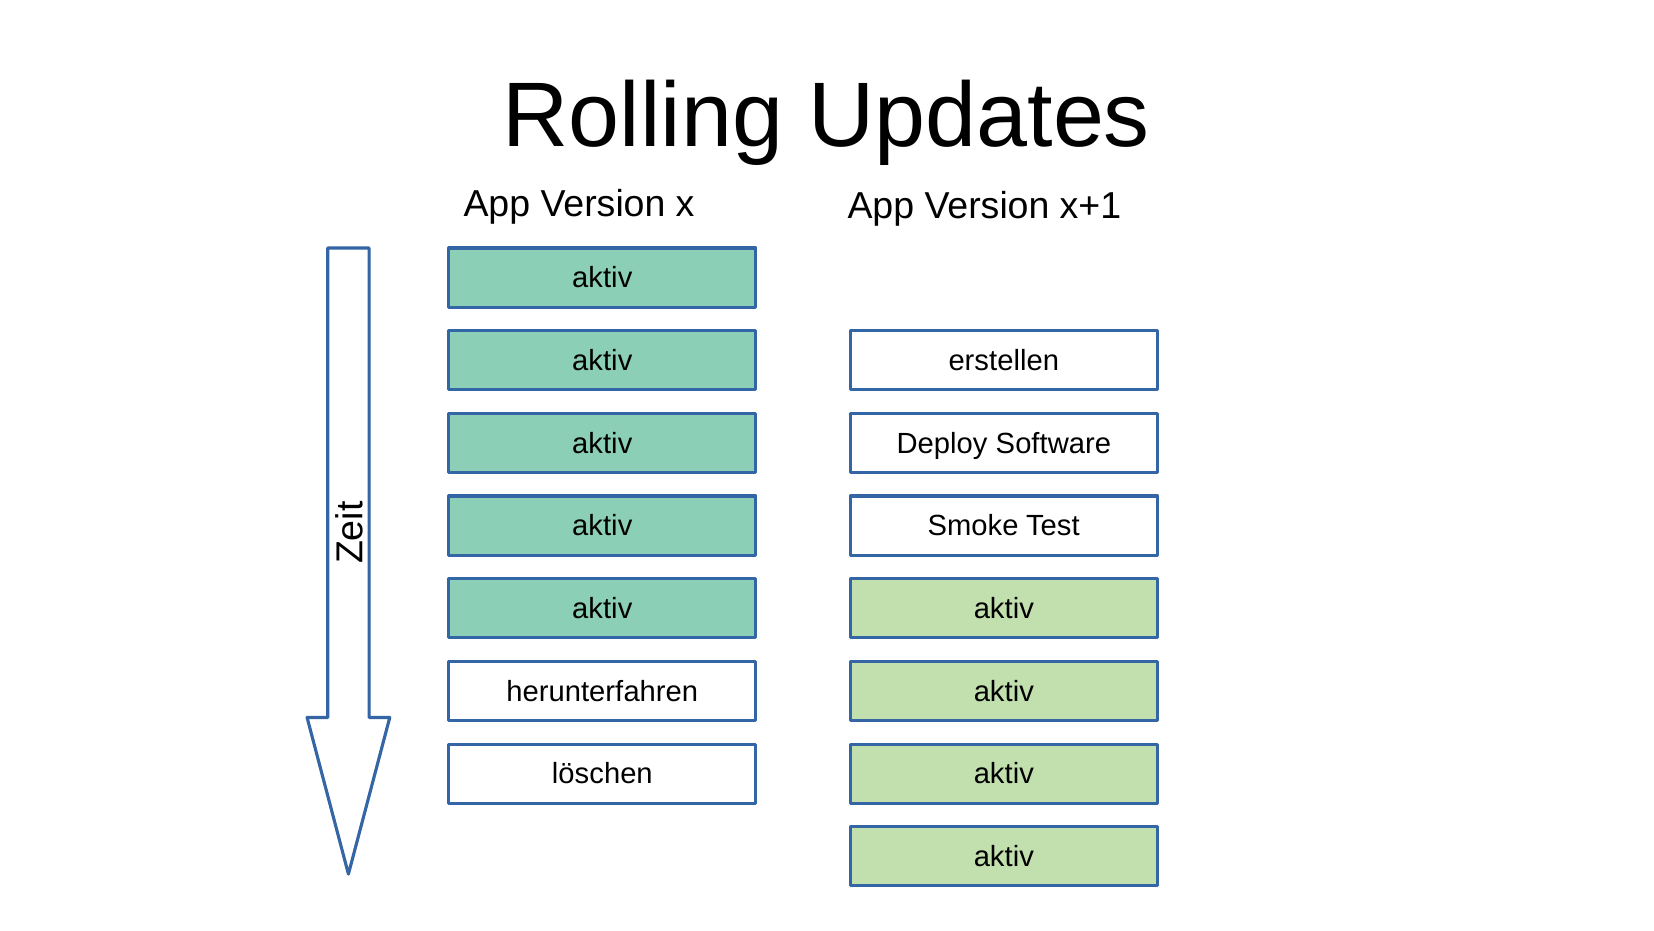

# Rolling Updates
App Version x
App Version x+1
aktiv
aktiv
erstellen
aktiv
Deploy Software
aktiv
Smoke Test
Zeit
aktiv
aktiv
herunterfahren
aktiv
löschen
aktiv
aktiv